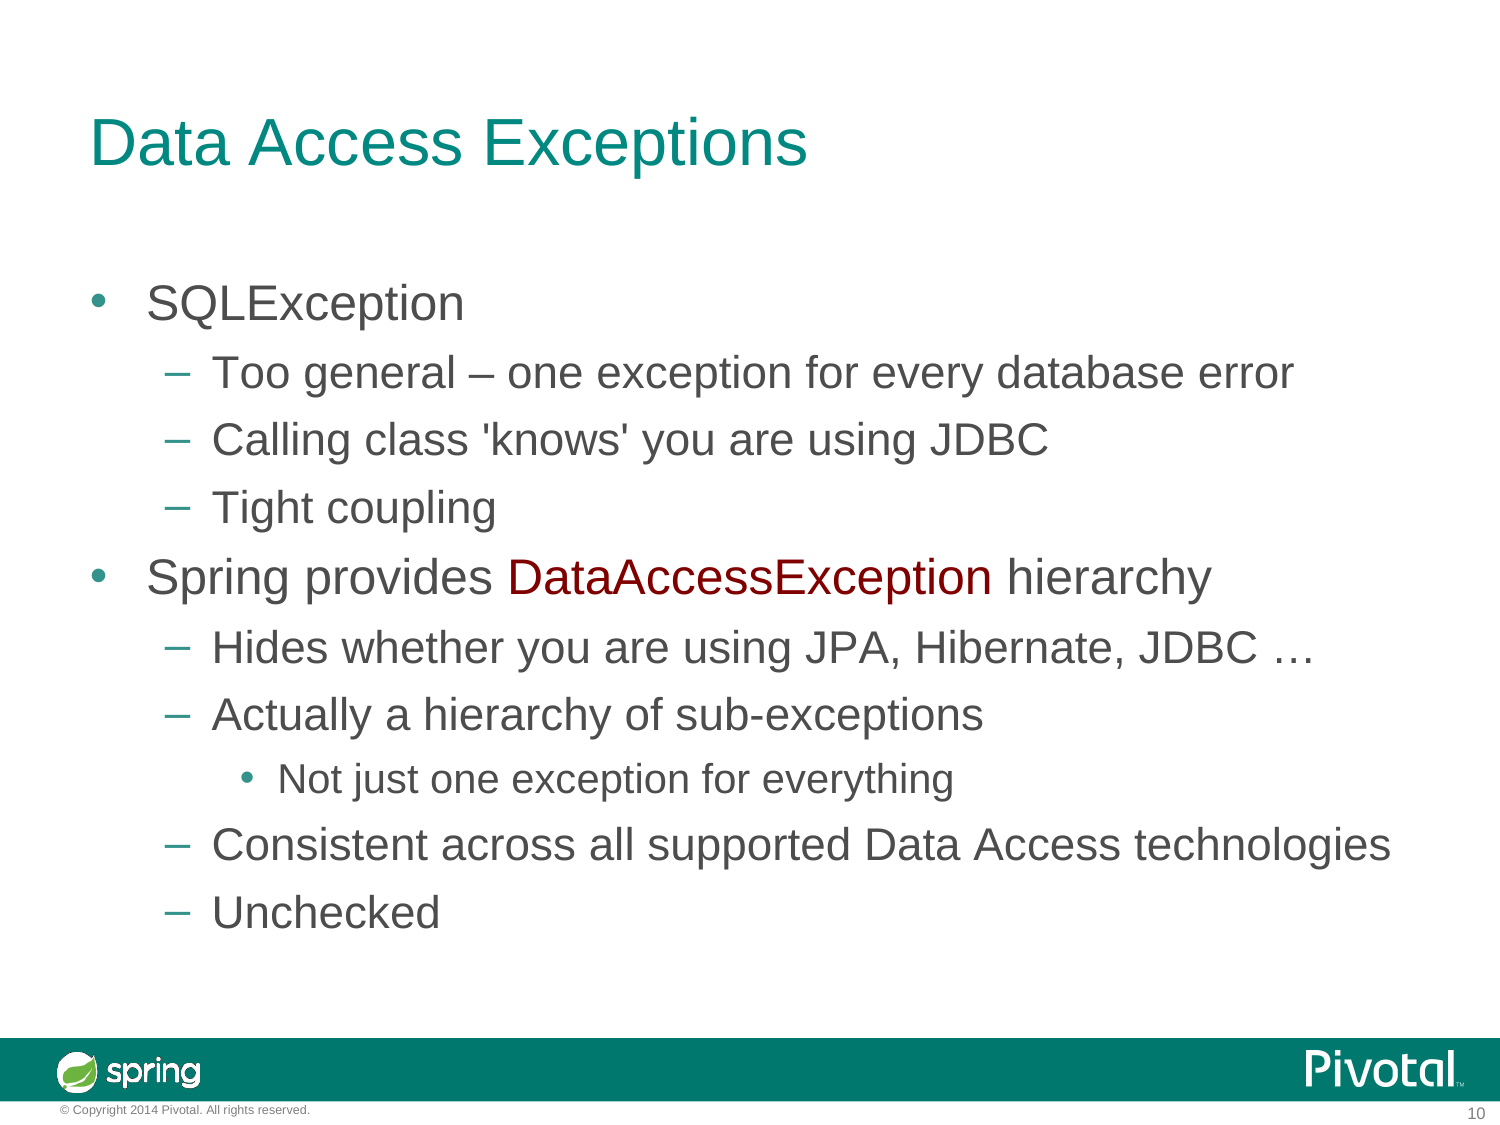

# Data Access Exceptions
SQLException
Too general – one exception for every database error
Calling class 'knows' you are using JDBC
Tight coupling
Spring provides DataAccessException hierarchy
Hides whether you are using JPA, Hibernate, JDBC …
Actually a hierarchy of sub-exceptions
Not just one exception for everything
Consistent across all supported Data Access technologies
Unchecked